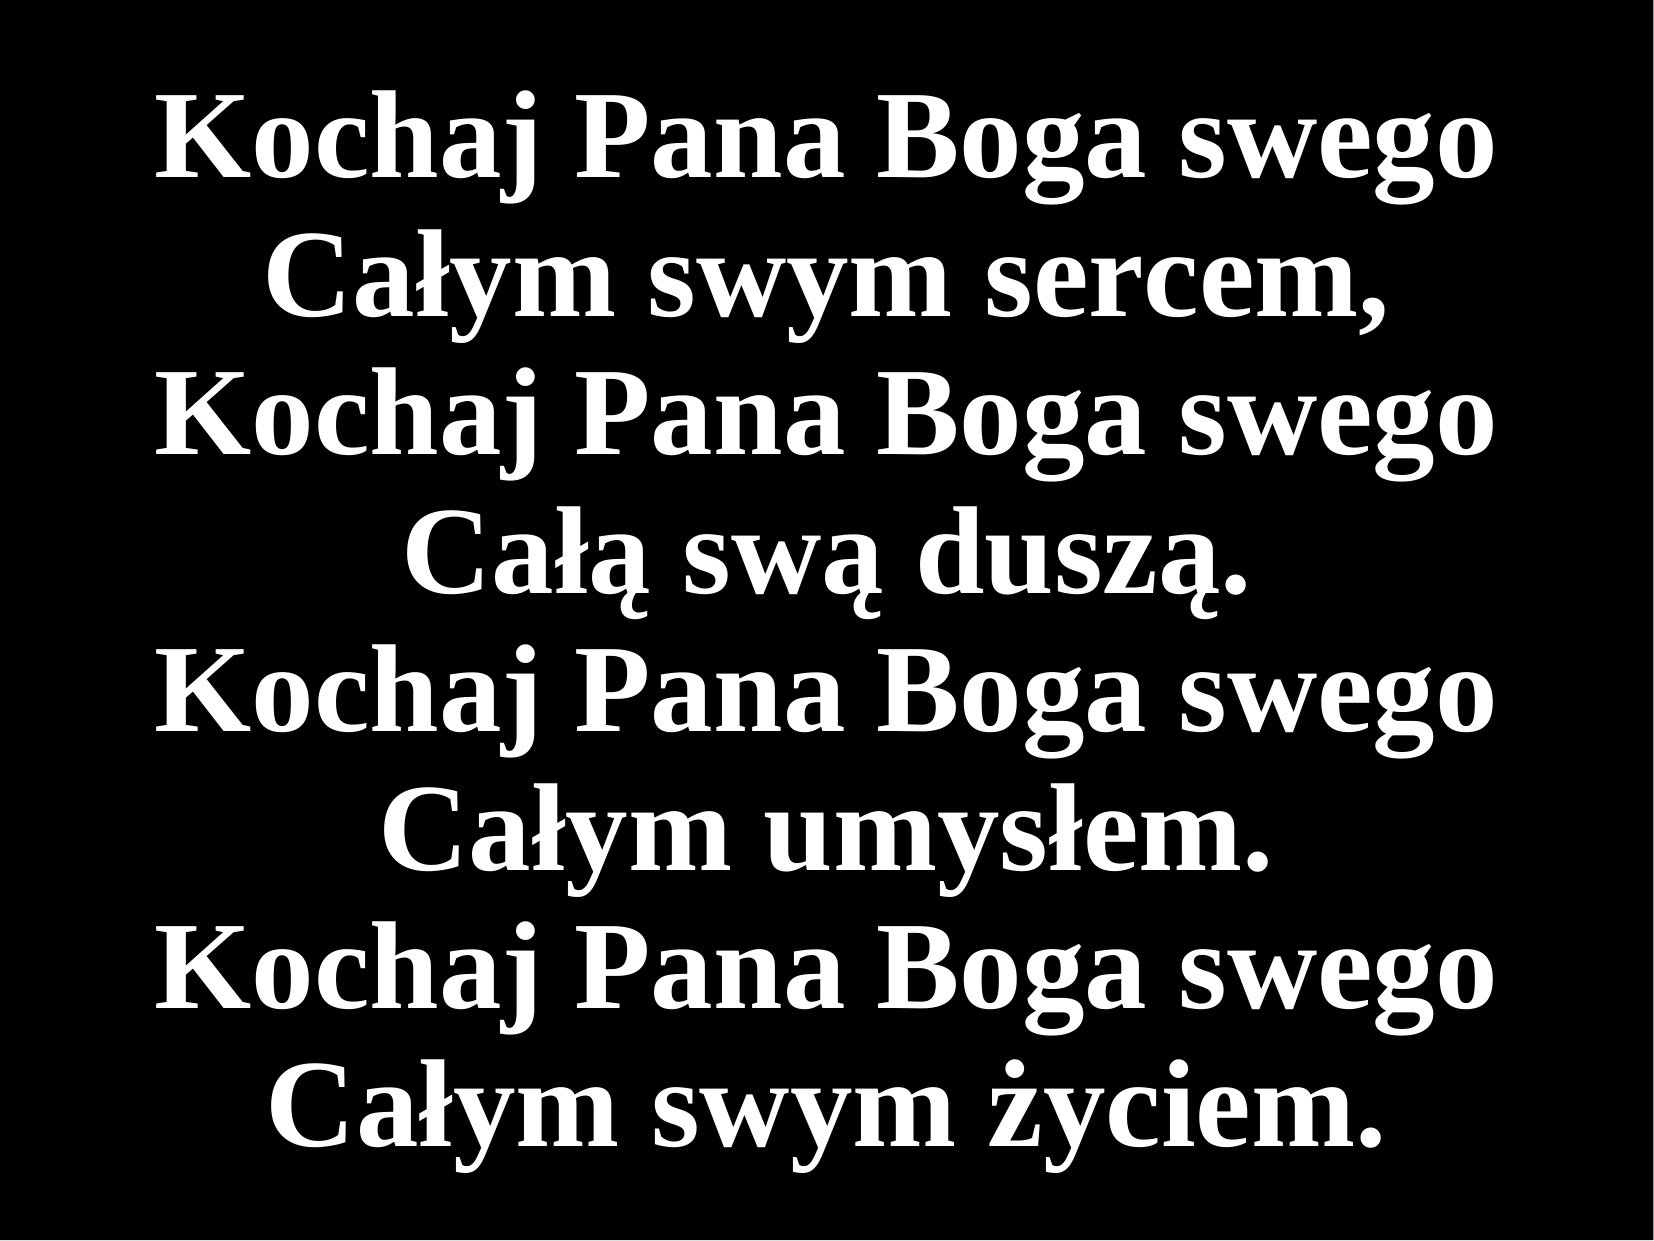

# Kochaj Pana Boga swego Całym swym sercem, Kochaj Pana Boga swego Całą swą duszą. Kochaj Pana Boga swego Całym umysłem. Kochaj Pana Boga swego Całym swym życiem.